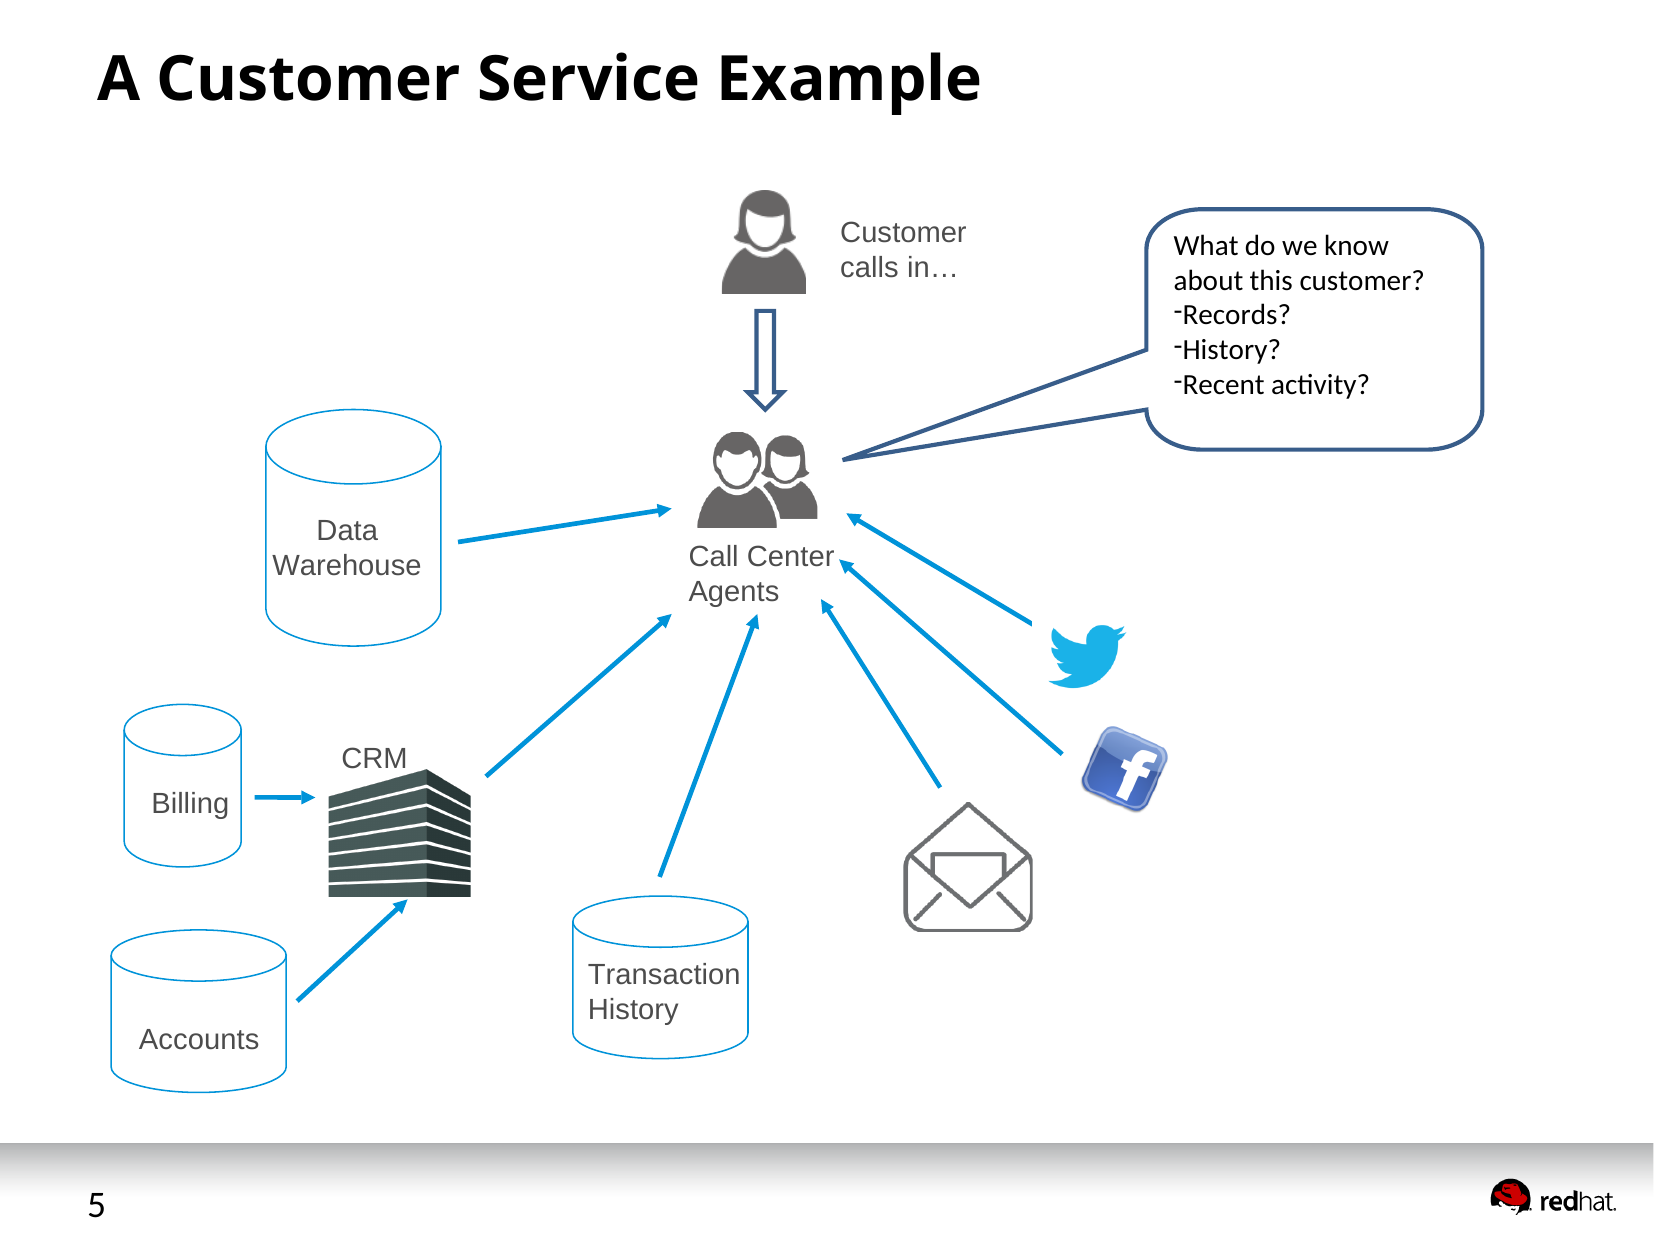

# A Customer Service Example
Customer calls in…
What do we know about this customer?
Records?
History?
Recent activity?
Data Warehouse
Call Center Agents
CRM
Billing
Transaction History
Accounts